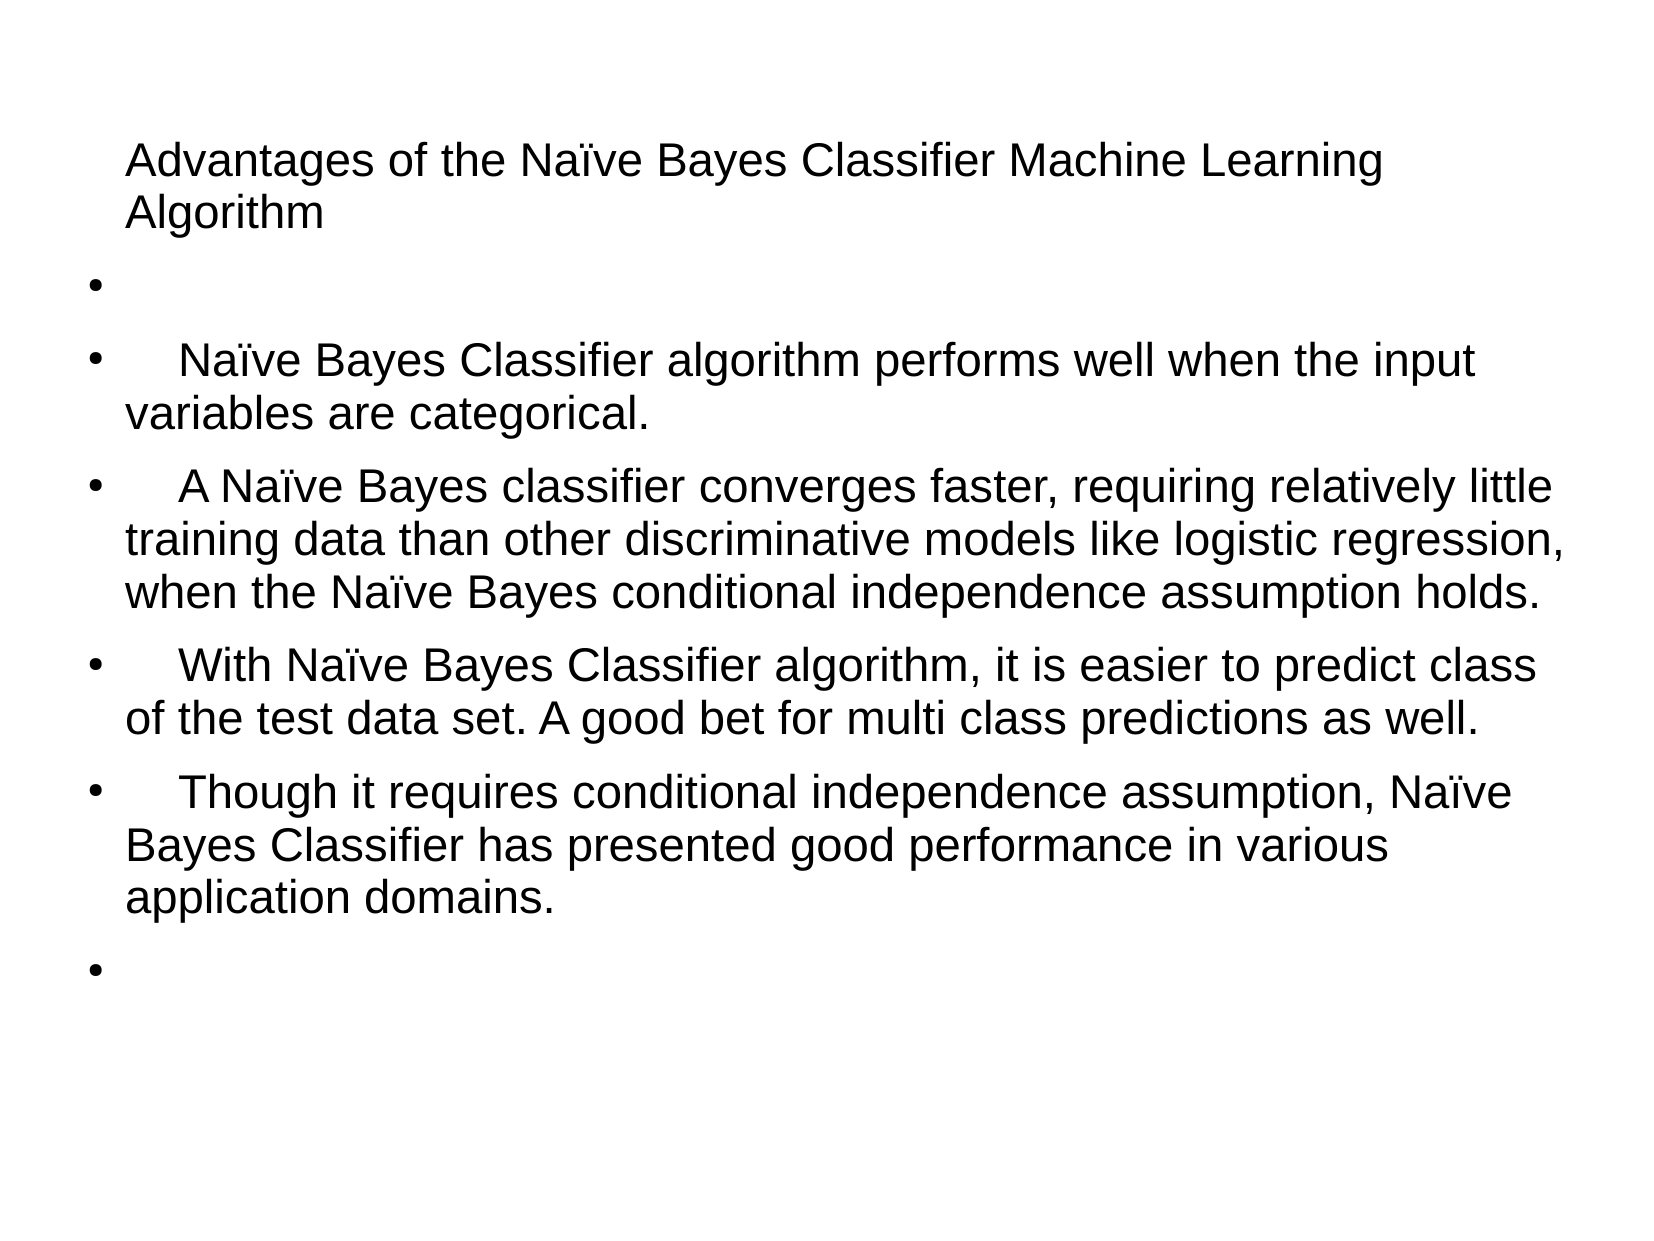

# Advantages of the Naïve Bayes Classifier Machine Learning Algorithm
 Naïve Bayes Classifier algorithm performs well when the input variables are categorical.
 A Naïve Bayes classifier converges faster, requiring relatively little training data than other discriminative models like logistic regression, when the Naïve Bayes conditional independence assumption holds.
 With Naïve Bayes Classifier algorithm, it is easier to predict class of the test data set. A good bet for multi class predictions as well.
 Though it requires conditional independence assumption, Naïve Bayes Classifier has presented good performance in various application domains.